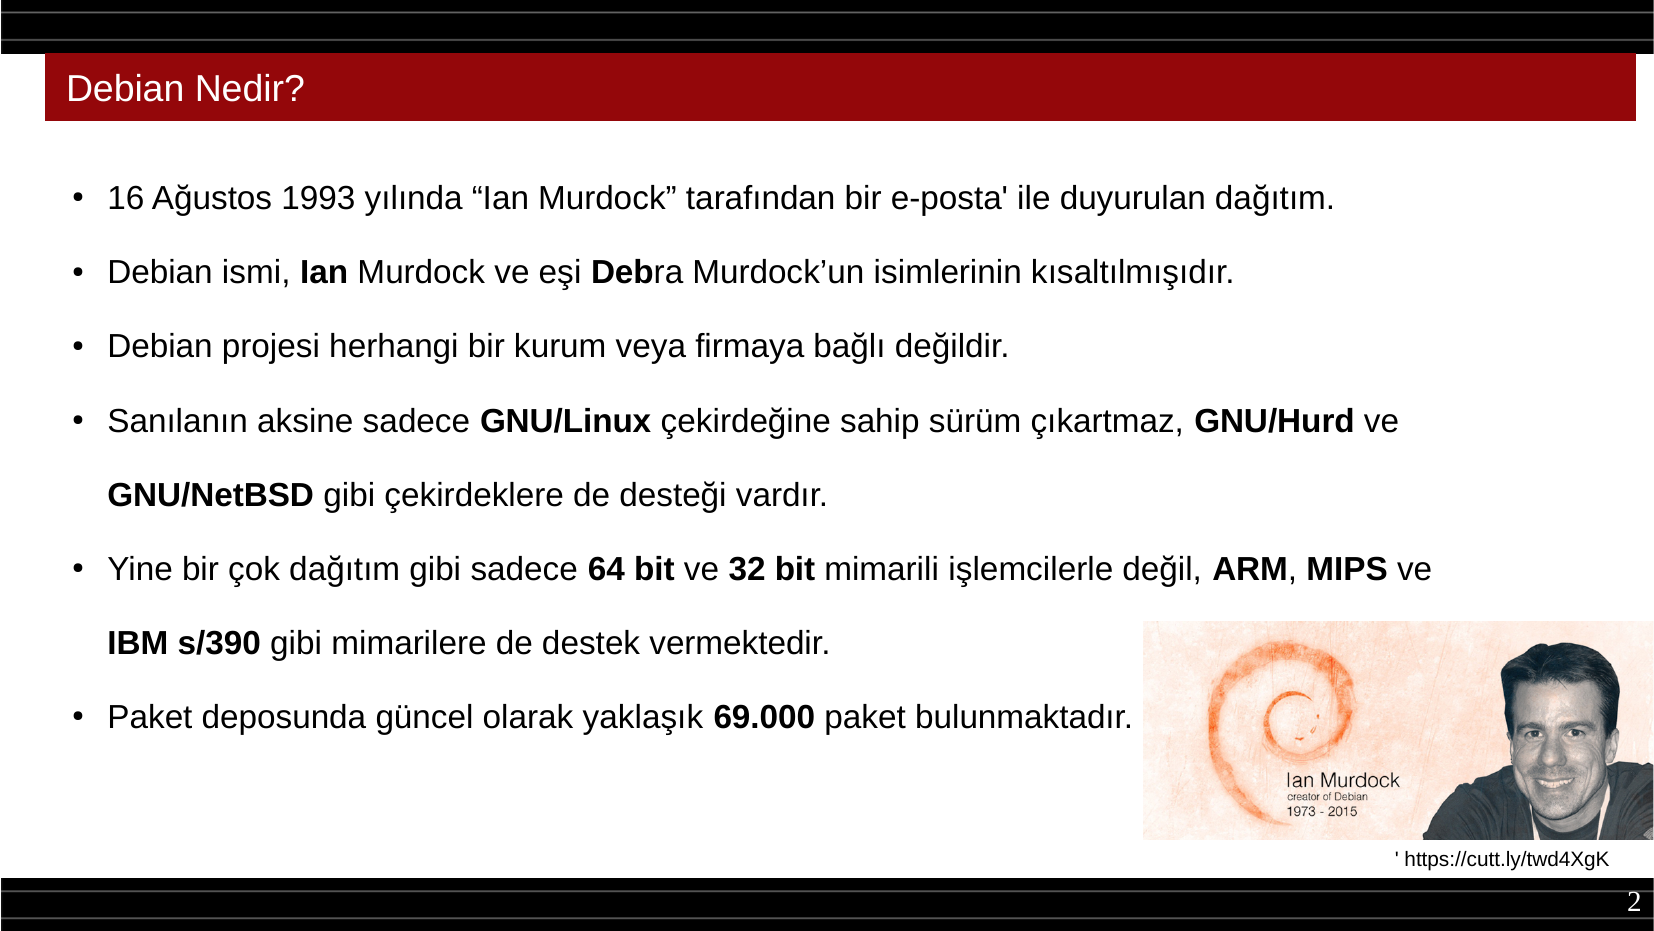

Debian Nedir?
16 Ağustos 1993 yılında “Ian Murdock” tarafından bir e-posta' ile duyurulan dağıtım.
Debian ismi, Ian Murdock ve eşi Debra Murdock’un isimlerinin kısaltılmışıdır.
Debian projesi herhangi bir kurum veya firmaya bağlı değildir.
Sanılanın aksine sadece GNU/Linux çekirdeğine sahip sürüm çıkartmaz, GNU/Hurd ve GNU/NetBSD gibi çekirdeklere de desteği vardır.
Yine bir çok dağıtım gibi sadece 64 bit ve 32 bit mimarili işlemcilerle değil, ARM, MIPS ve IBM s/390 gibi mimarilere de destek vermektedir.
Paket deposunda güncel olarak yaklaşık 69.000 paket bulunmaktadır.
' https://cutt.ly/twd4XgK